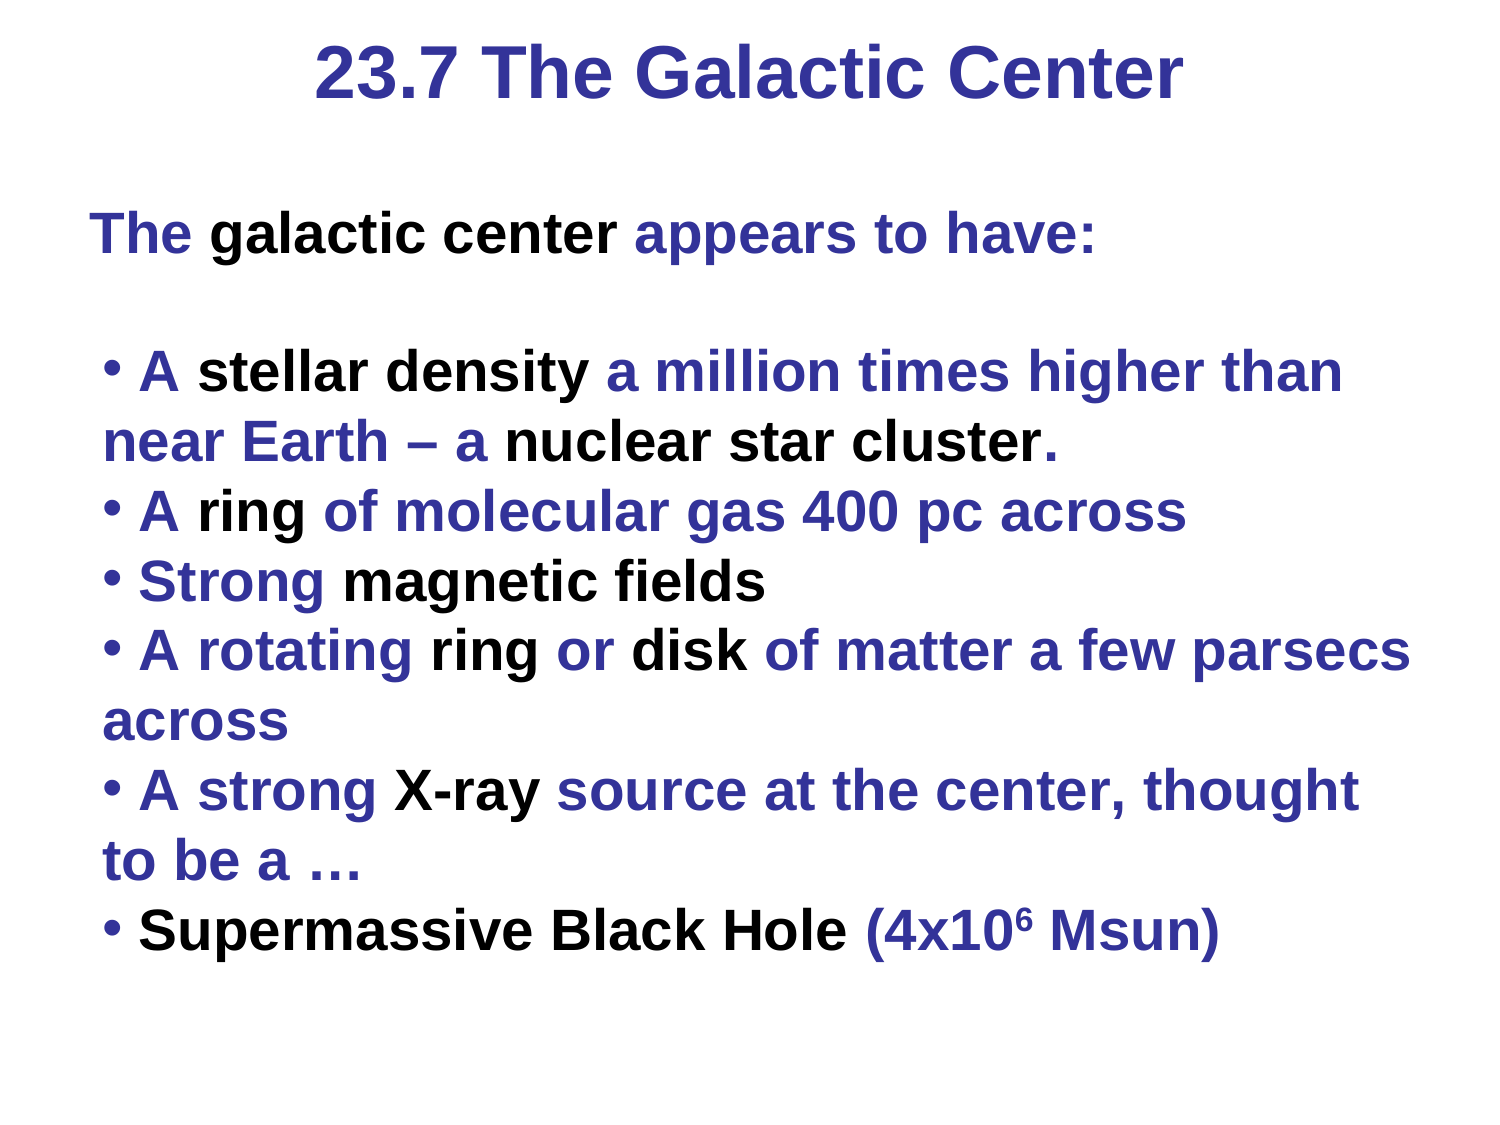

# 23.7 The Galactic Center
The galactic center appears to have:
 A stellar density a million times higher than near Earth – a nuclear star cluster.
 A ring of molecular gas 400 pc across
 Strong magnetic fields
 A rotating ring or disk of matter a few parsecs across
 A strong X-ray source at the center, thought to be a …
 Supermassive Black Hole (4x106 Msun)